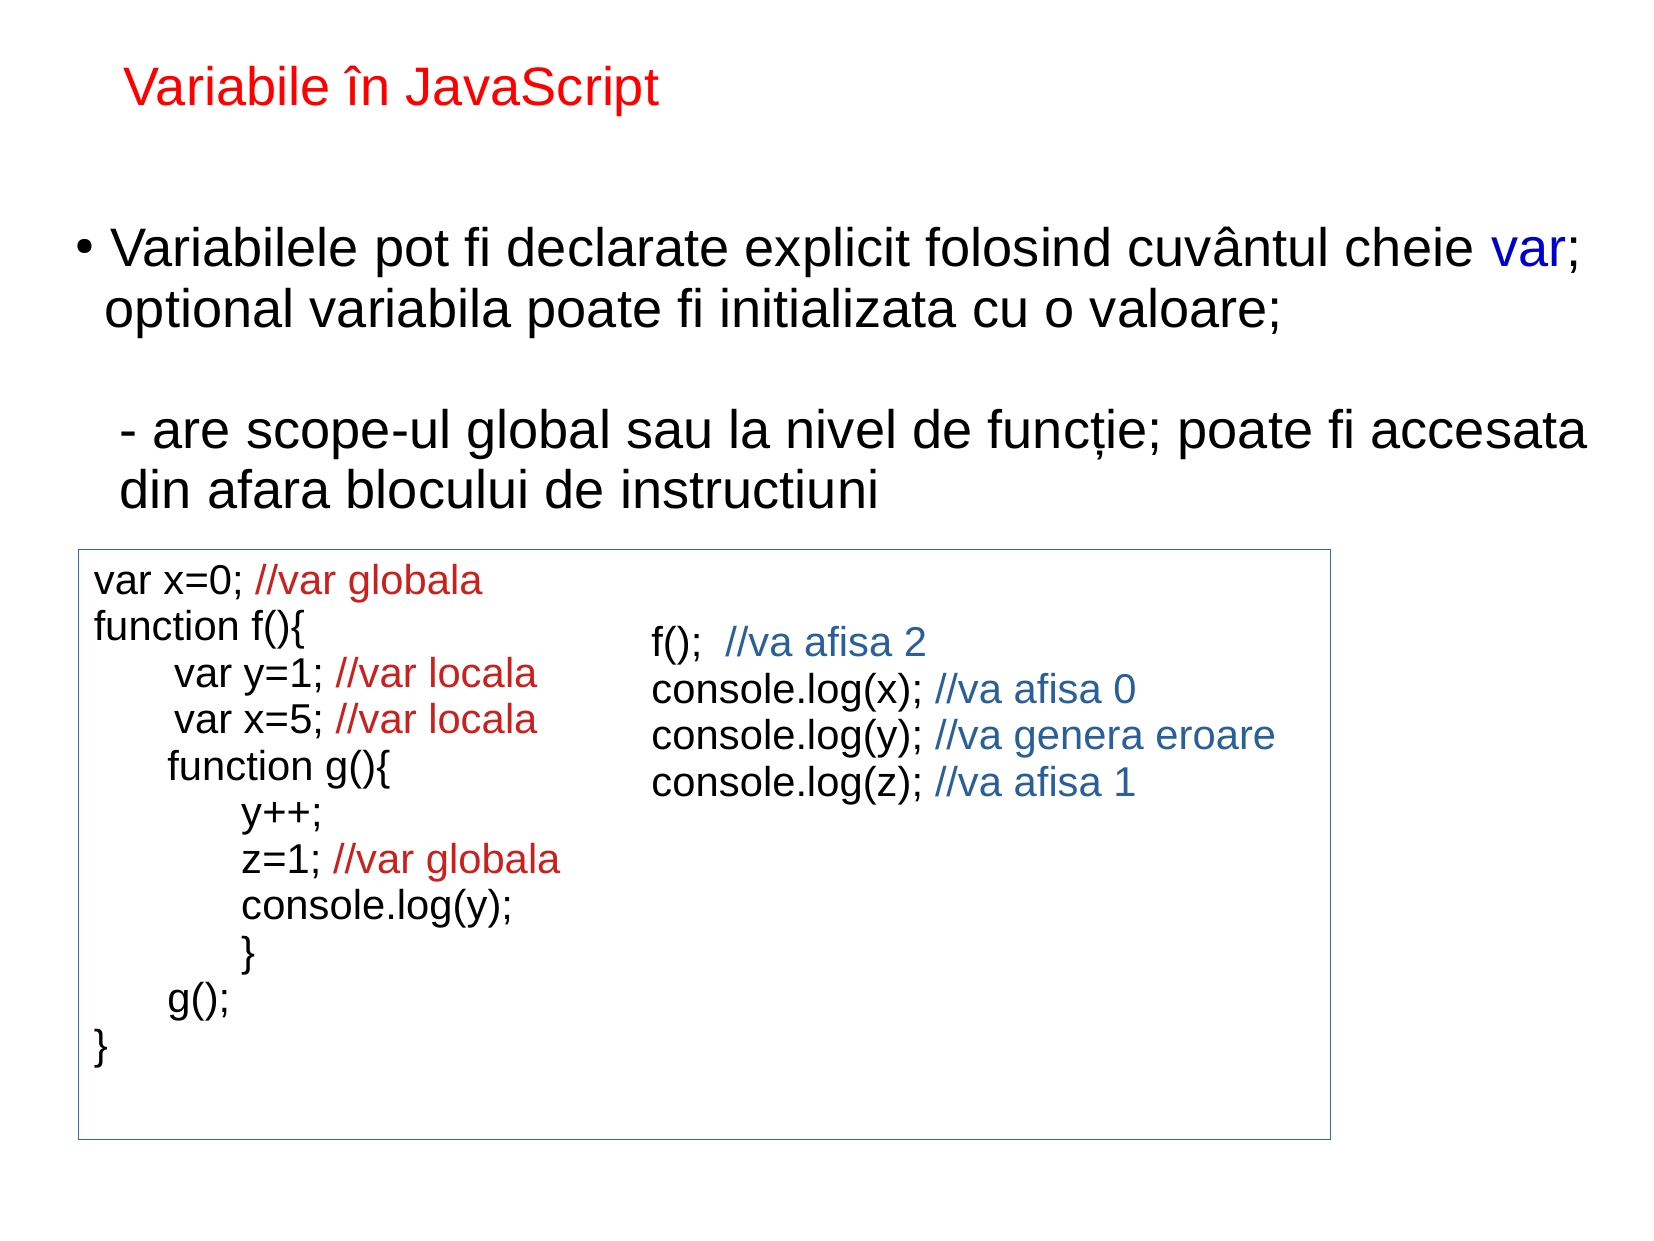

Variabile în JavaScript
Variabilele pot fi declarate explicit folosind cuvântul cheie var;
 optional variabila poate fi initializata cu o valoare;
 - are scope-ul global sau la nivel de funcție; poate fi accesata
 din afara blocului de instructiuni
var x=0; //var globala
function f(){
 var y=1; //var locala
 var x=5; //var locala
	function g(){
		y++;
		z=1; //var globala
		console.log(y);
		}
	g();
}
f(); //va afisa 2
console.log(x); //va afisa 0
console.log(y); //va genera eroare
console.log(z); //va afisa 1